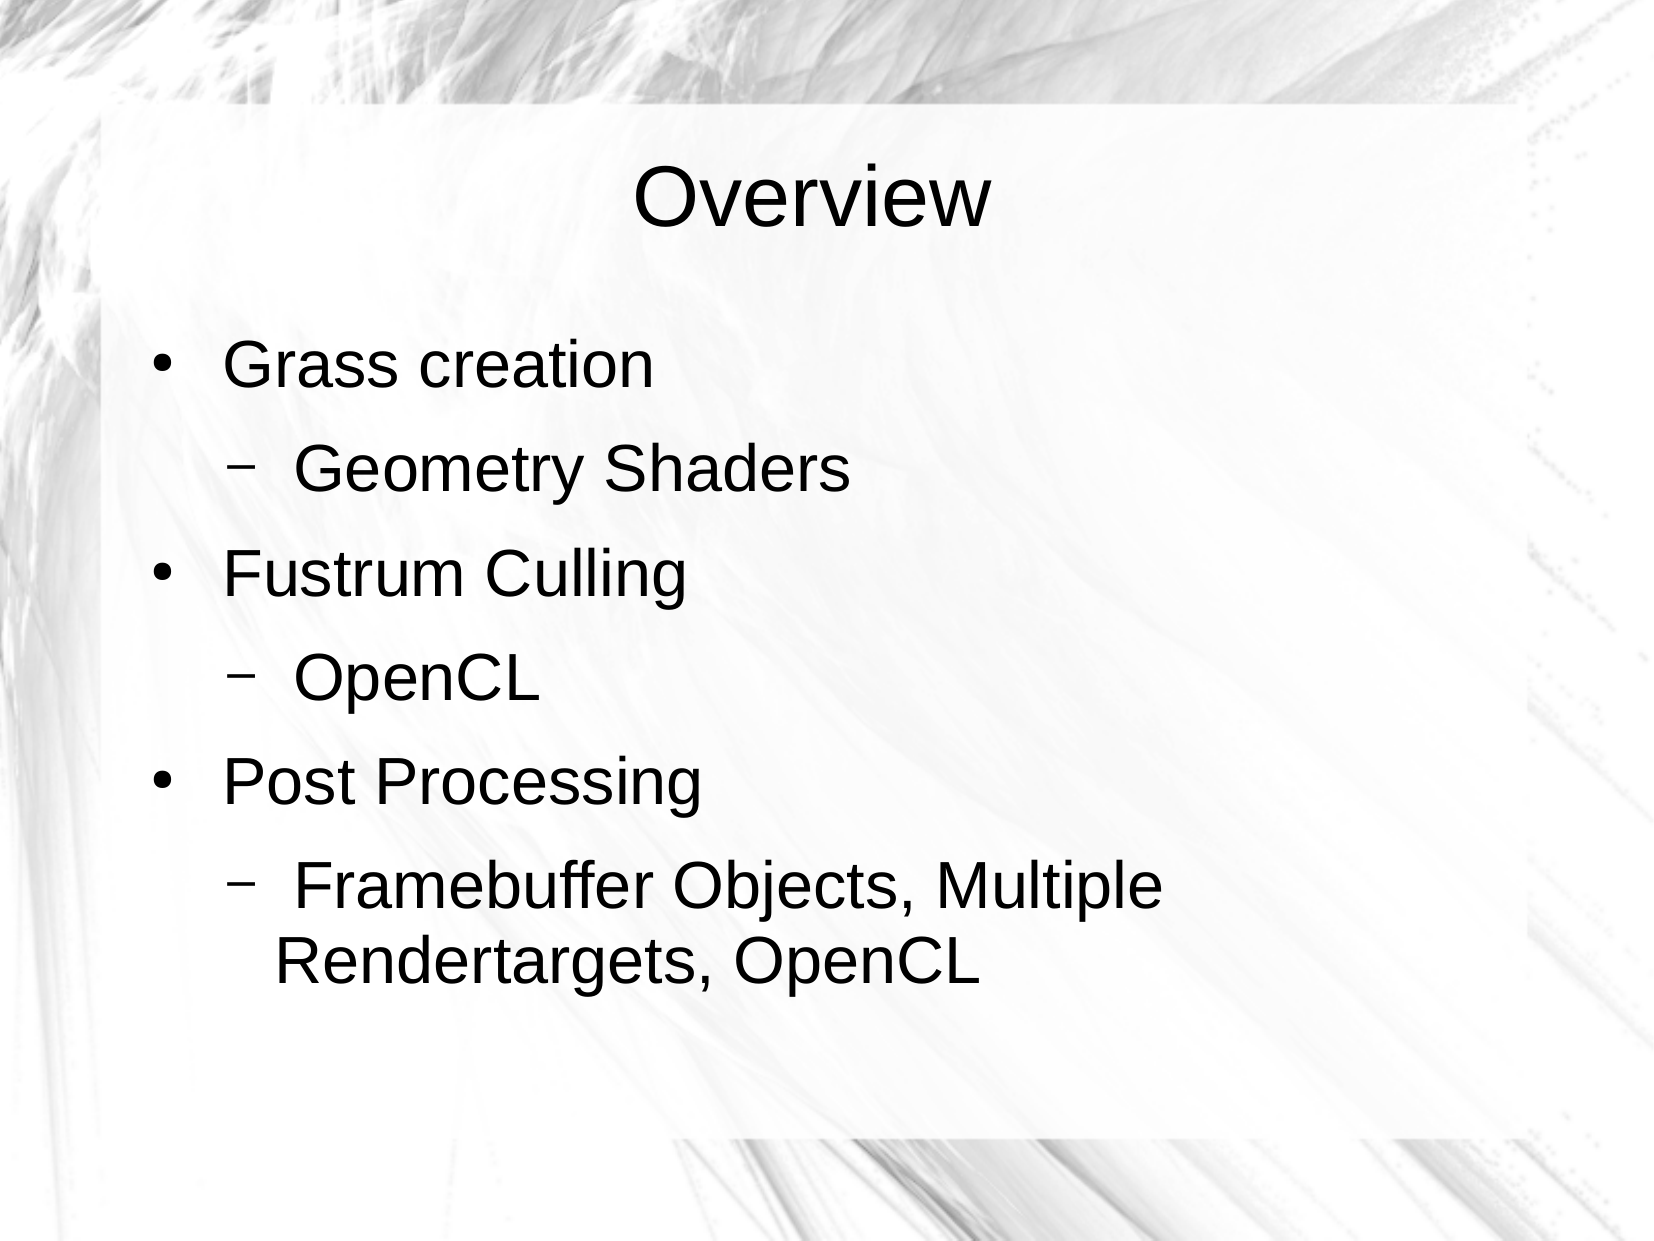

Overview
 Grass creation
 Geometry Shaders
 Fustrum Culling
 OpenCL
 Post Processing
 Framebuffer Objects, Multiple Rendertargets, OpenCL